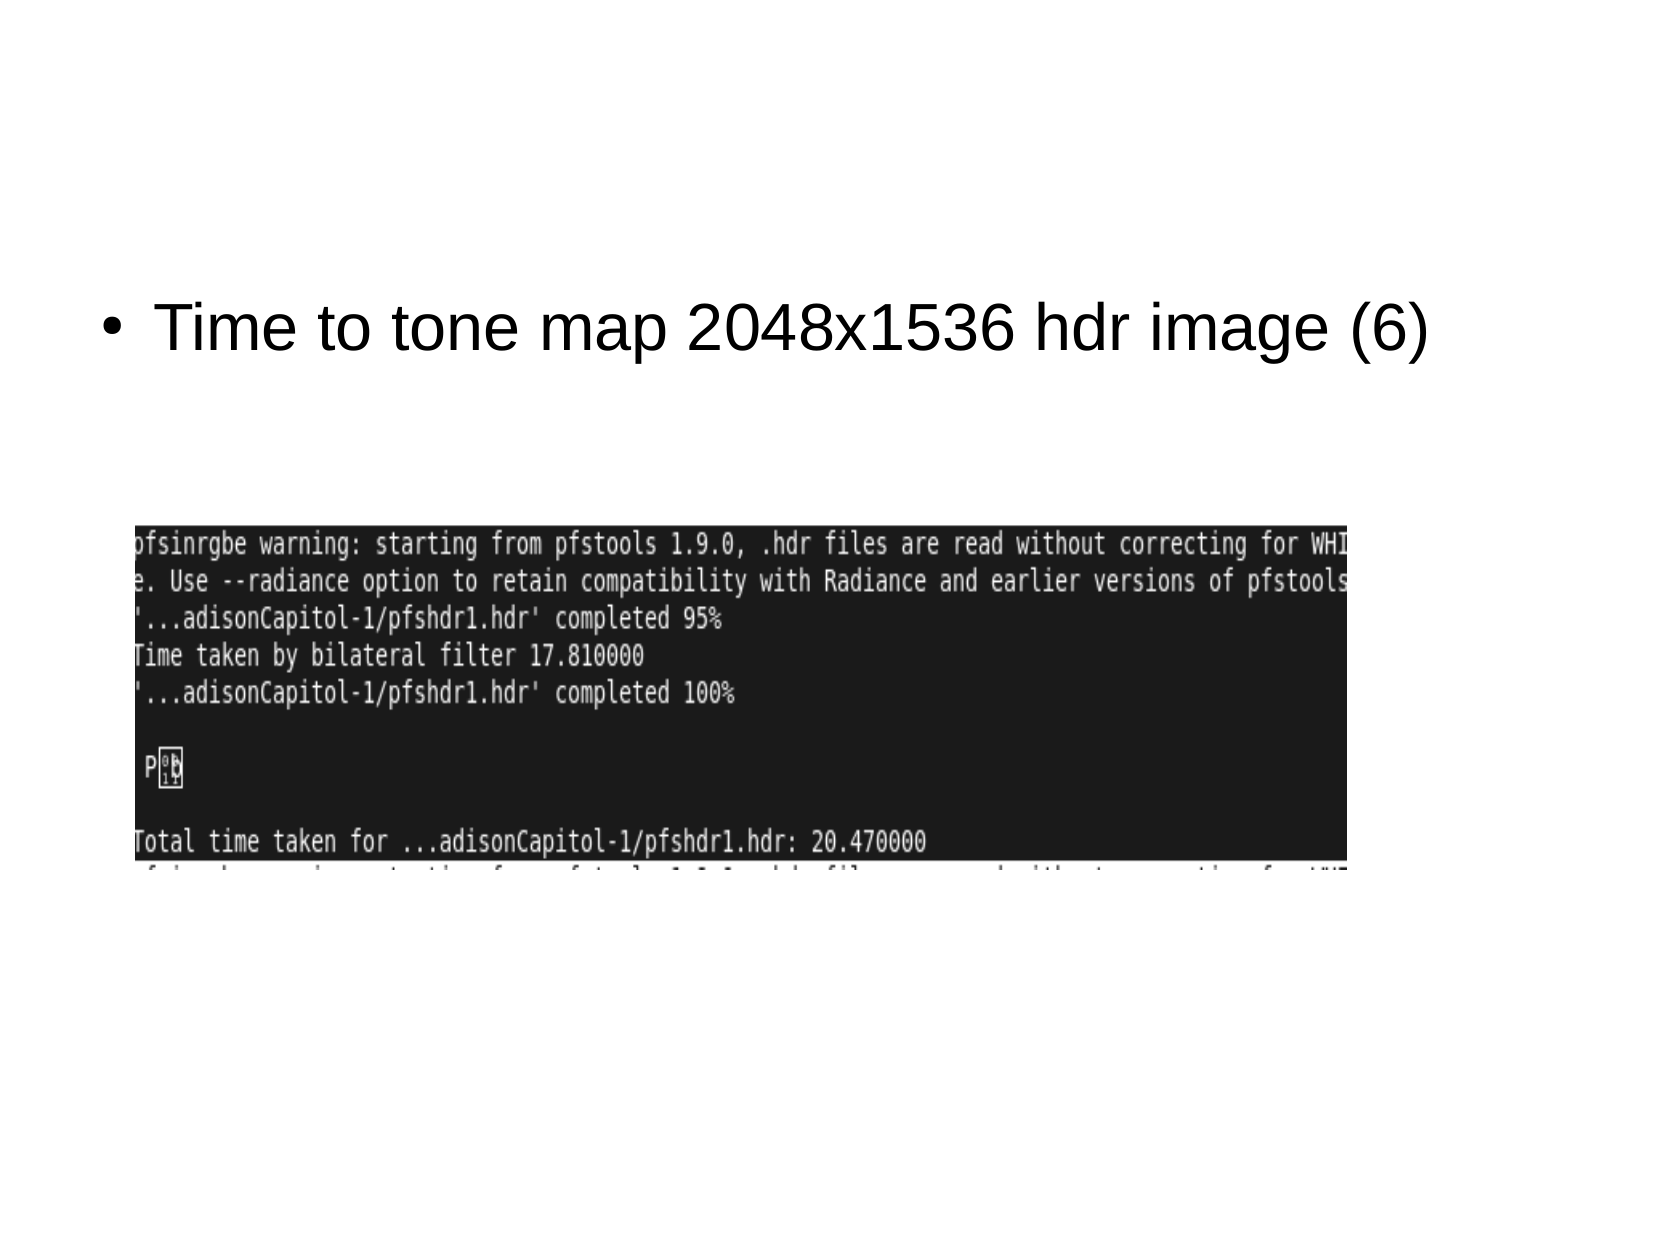

#
Time to tone map 2048x1536 hdr image (6)